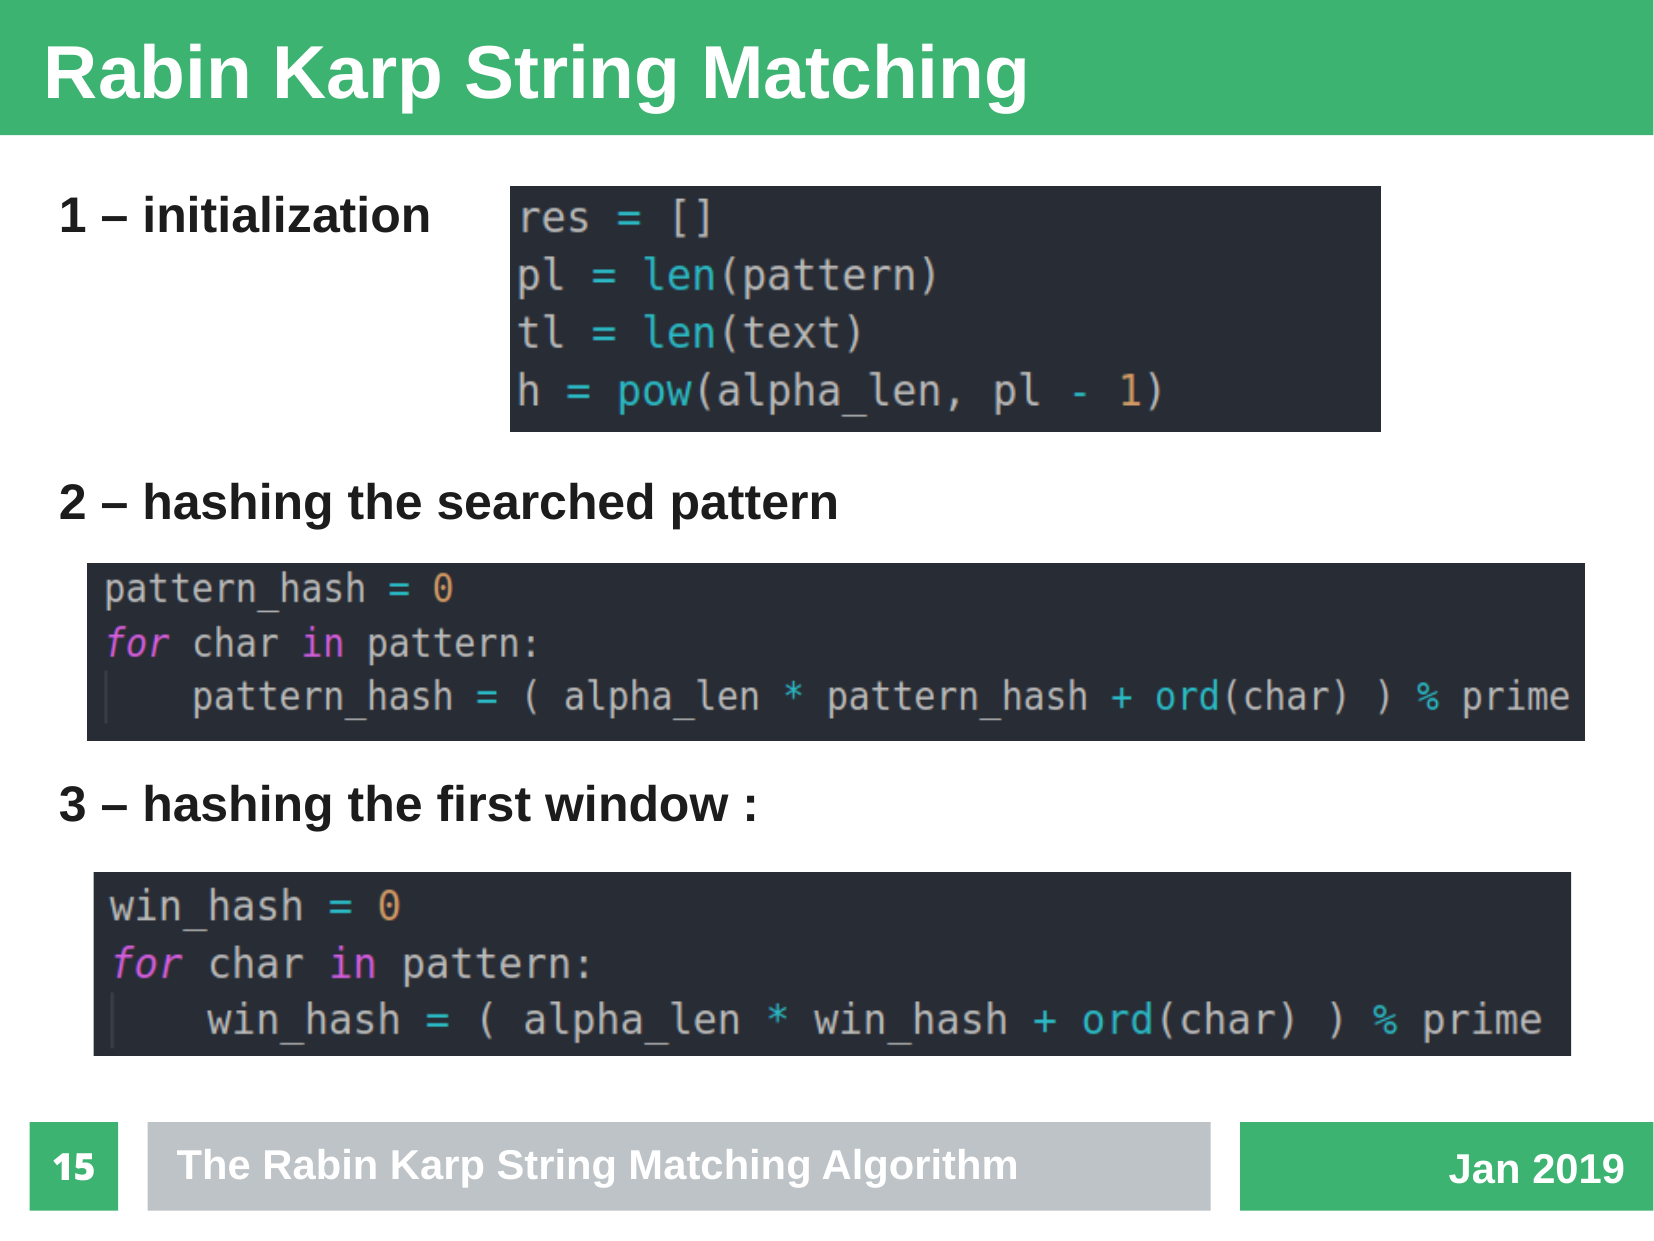

# Rabin Karp String Matching
1 – initialization
2 – hashing the searched pattern
3 – hashing the first window :
15
The Rabin Karp String Matching Algorithm
Jan 2019